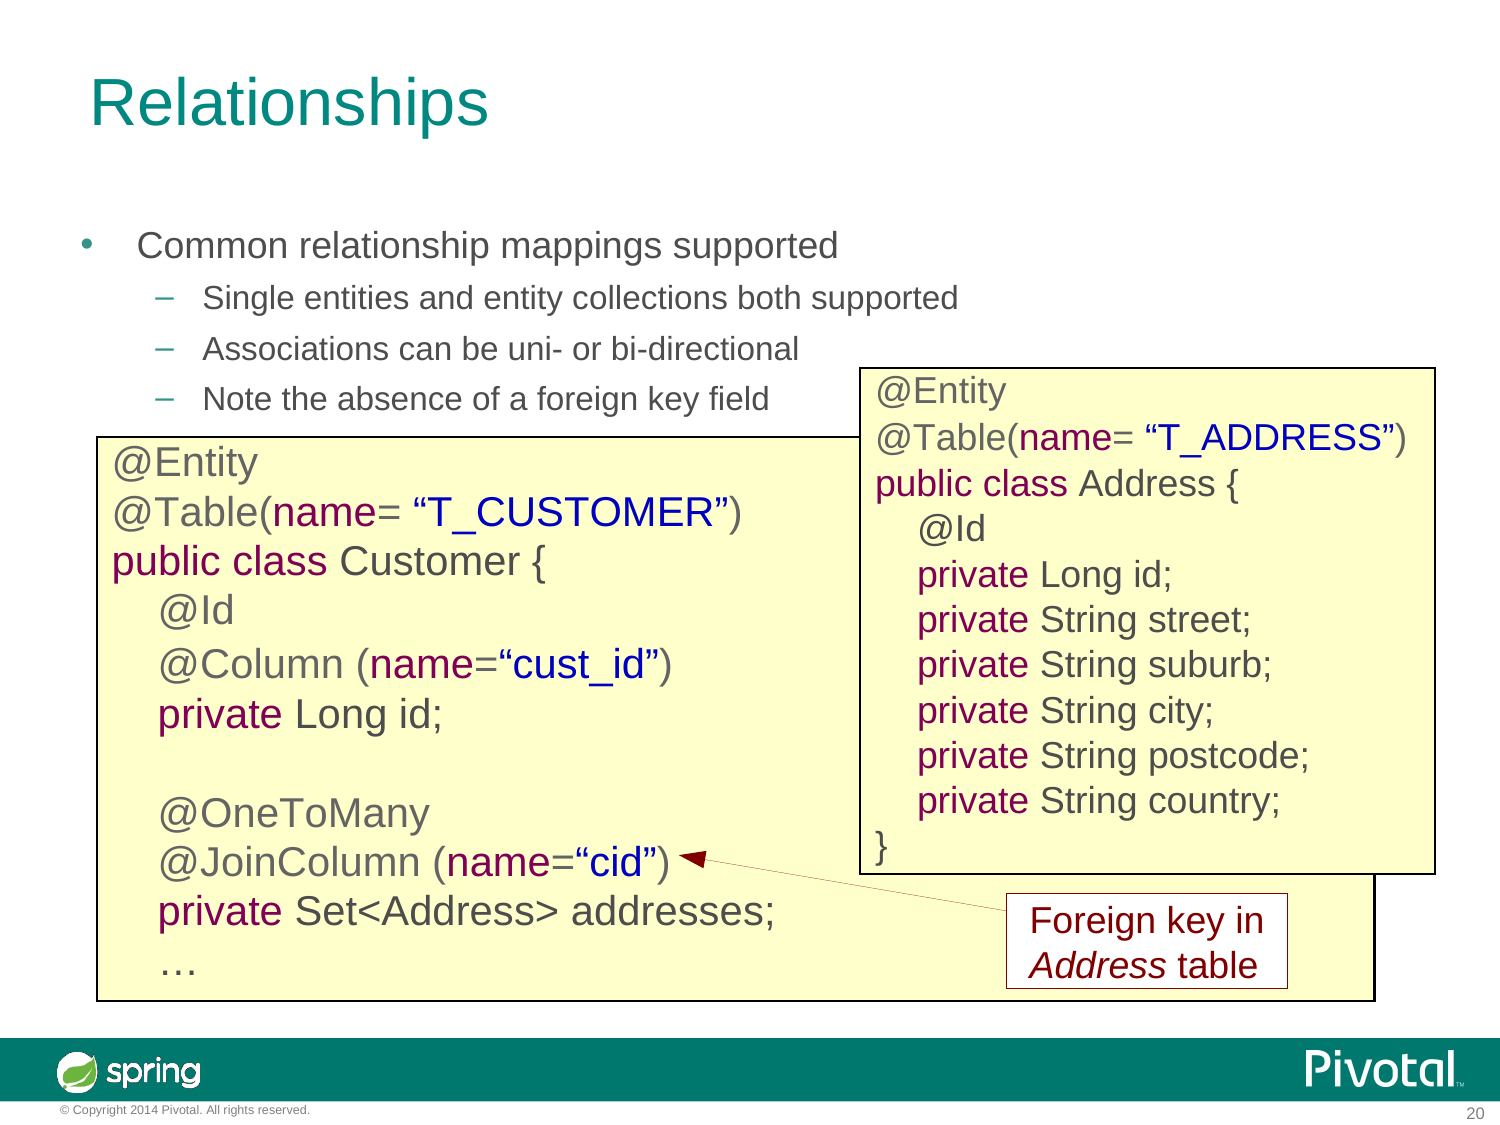

# Relationships
Common relationship mappings supported
Single entities and entity collections both supported
Associations can be uni- or bi-directional
Note the absence of a foreign key field
@Entity
@Table(name= “T_ADDRESS”)
public class Address {
 @Id
 private Long id;
 private String street;
 private String suburb;
 private String city;
 private String postcode;
 private String country;
}
@Entity
@Table(name= “T_CUSTOMER”)
public class Customer {
 @Id
 @Column (name=“cust_id”)
 private Long id;
 @OneToMany
 @JoinColumn (name=“cid”)
 private Set<Address> addresses;
 …
Foreign key in
Address table